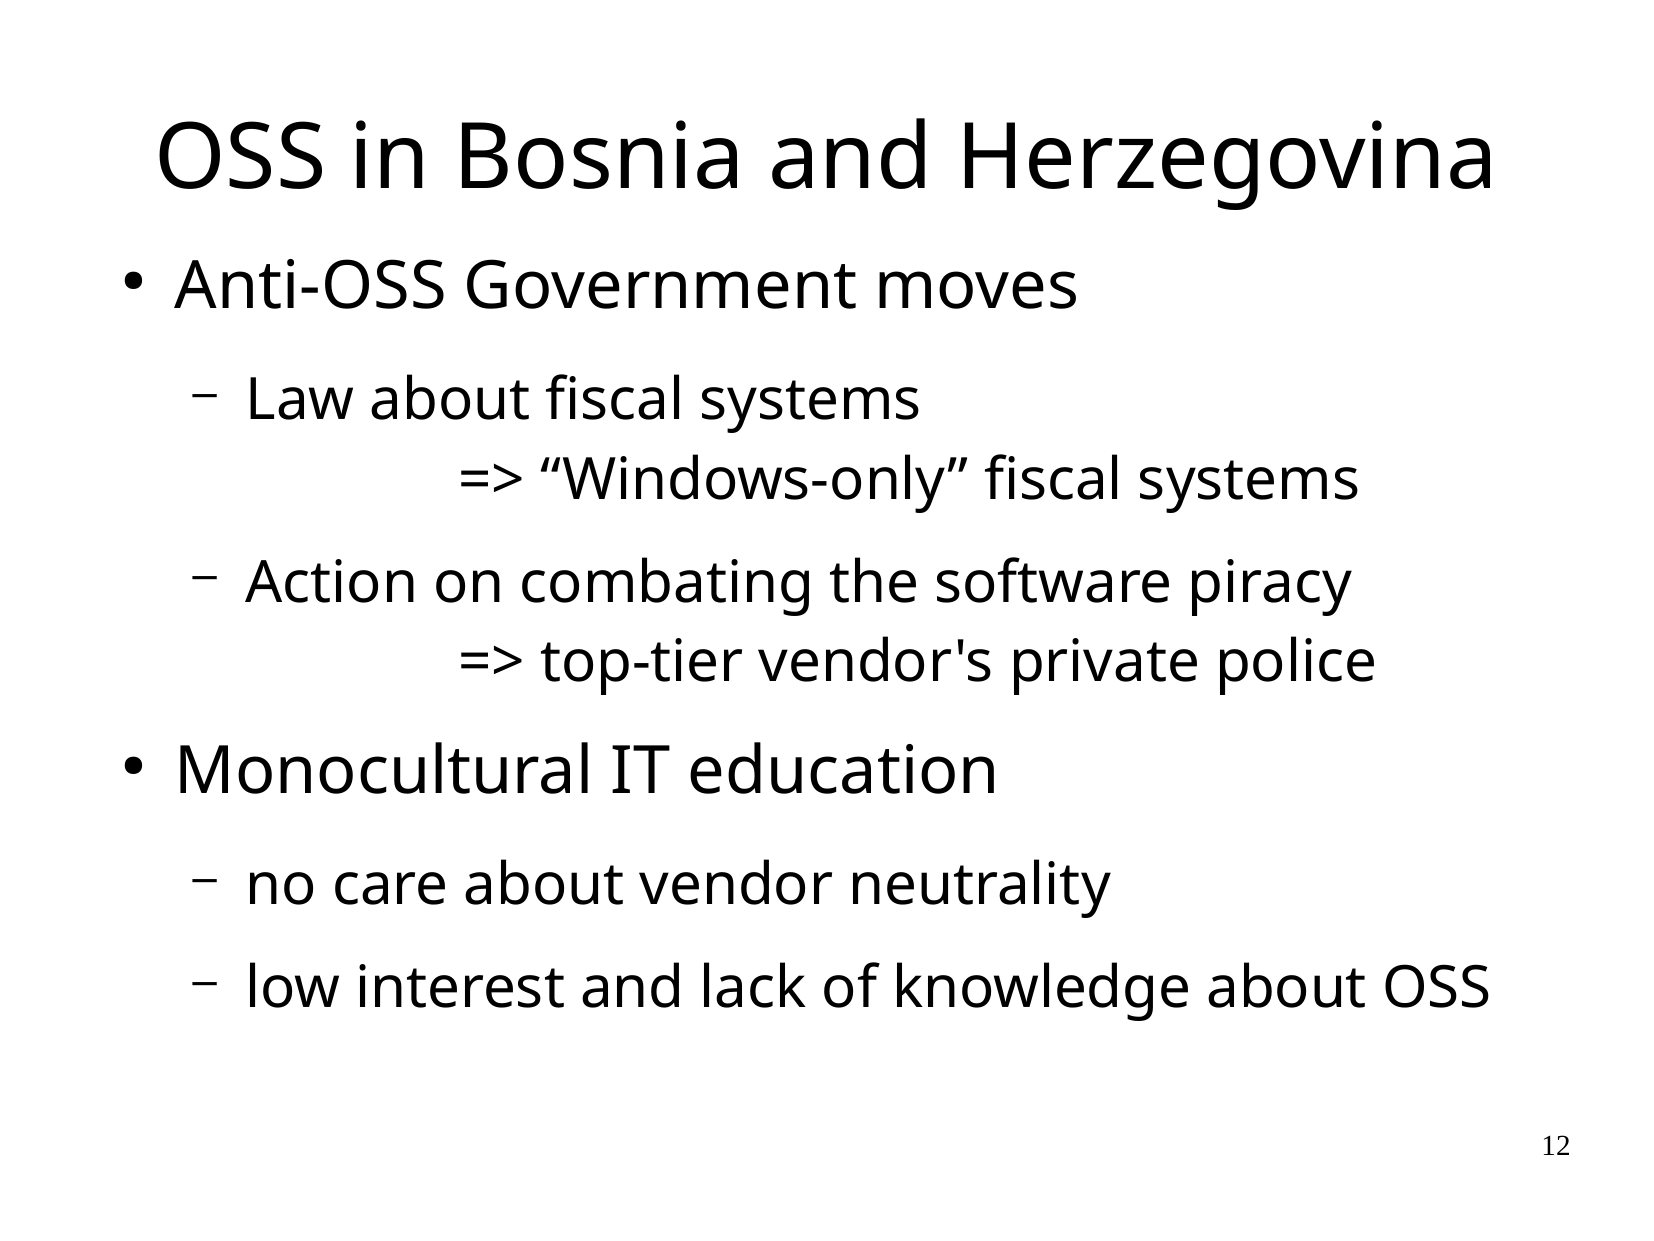

# OSS in Bosnia and Herzegovina
Anti-OSS Government moves
Law about fiscal systems
 => “Windows-only” fiscal systems
Action on combating the software piracy
 => top-tier vendor's private police
Monocultural IT education
no care about vendor neutrality
low interest and lack of knowledge about OSS
12